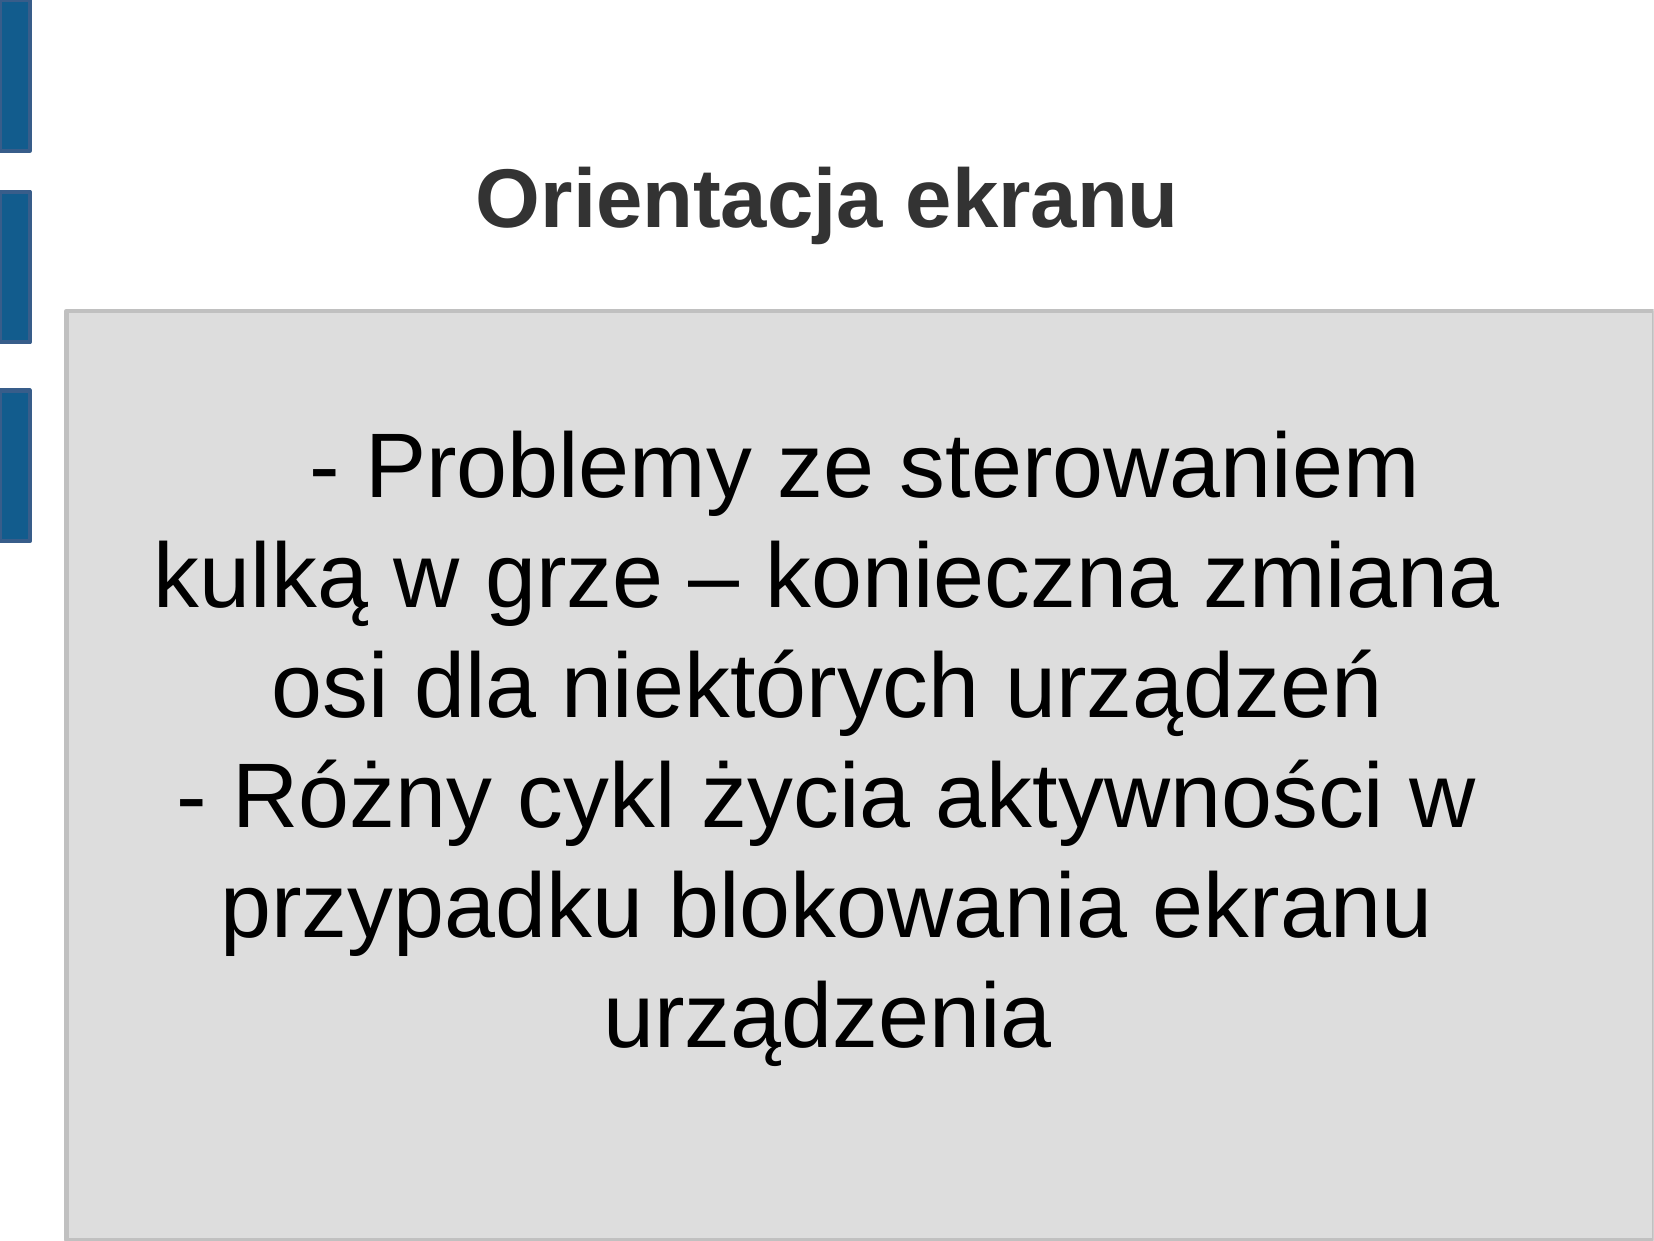

# Orientacja ekranu
	- Problemy ze sterowaniem kulką w grze – konieczna zmiana osi dla niektórych urządzeń
- Różny cykl życia aktywności w przypadku blokowania ekranu urządzenia